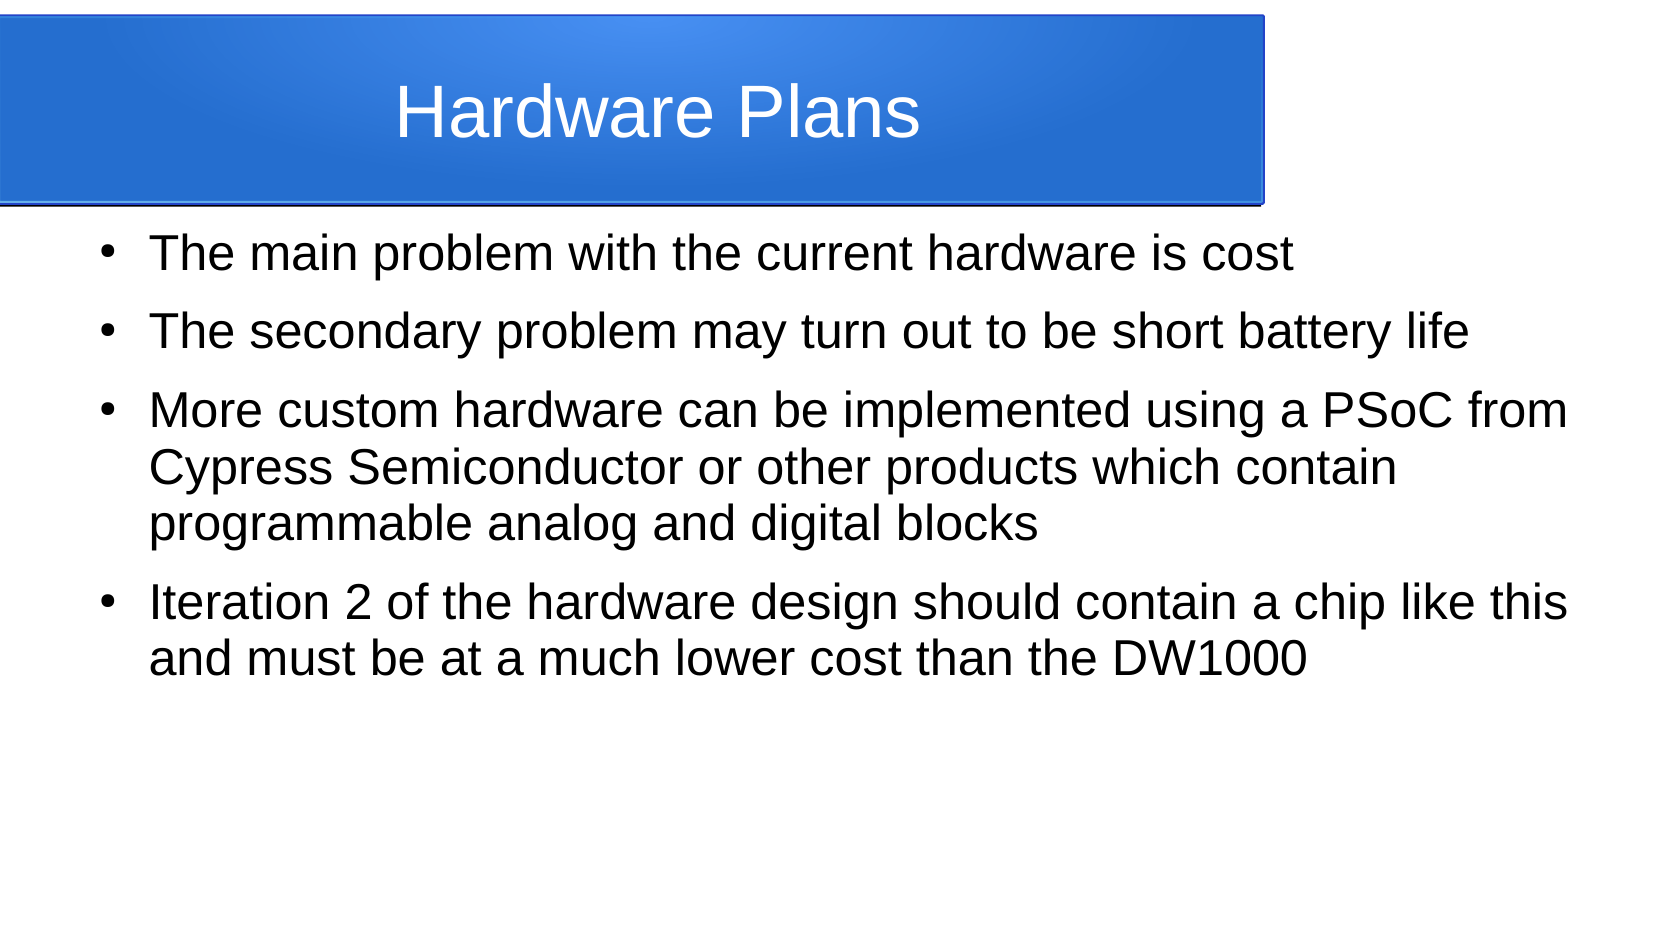

# Hardware Plans
The main problem with the current hardware is cost
The secondary problem may turn out to be short battery life
More custom hardware can be implemented using a PSoC from Cypress Semiconductor or other products which contain programmable analog and digital blocks
Iteration 2 of the hardware design should contain a chip like this and must be at a much lower cost than the DW1000